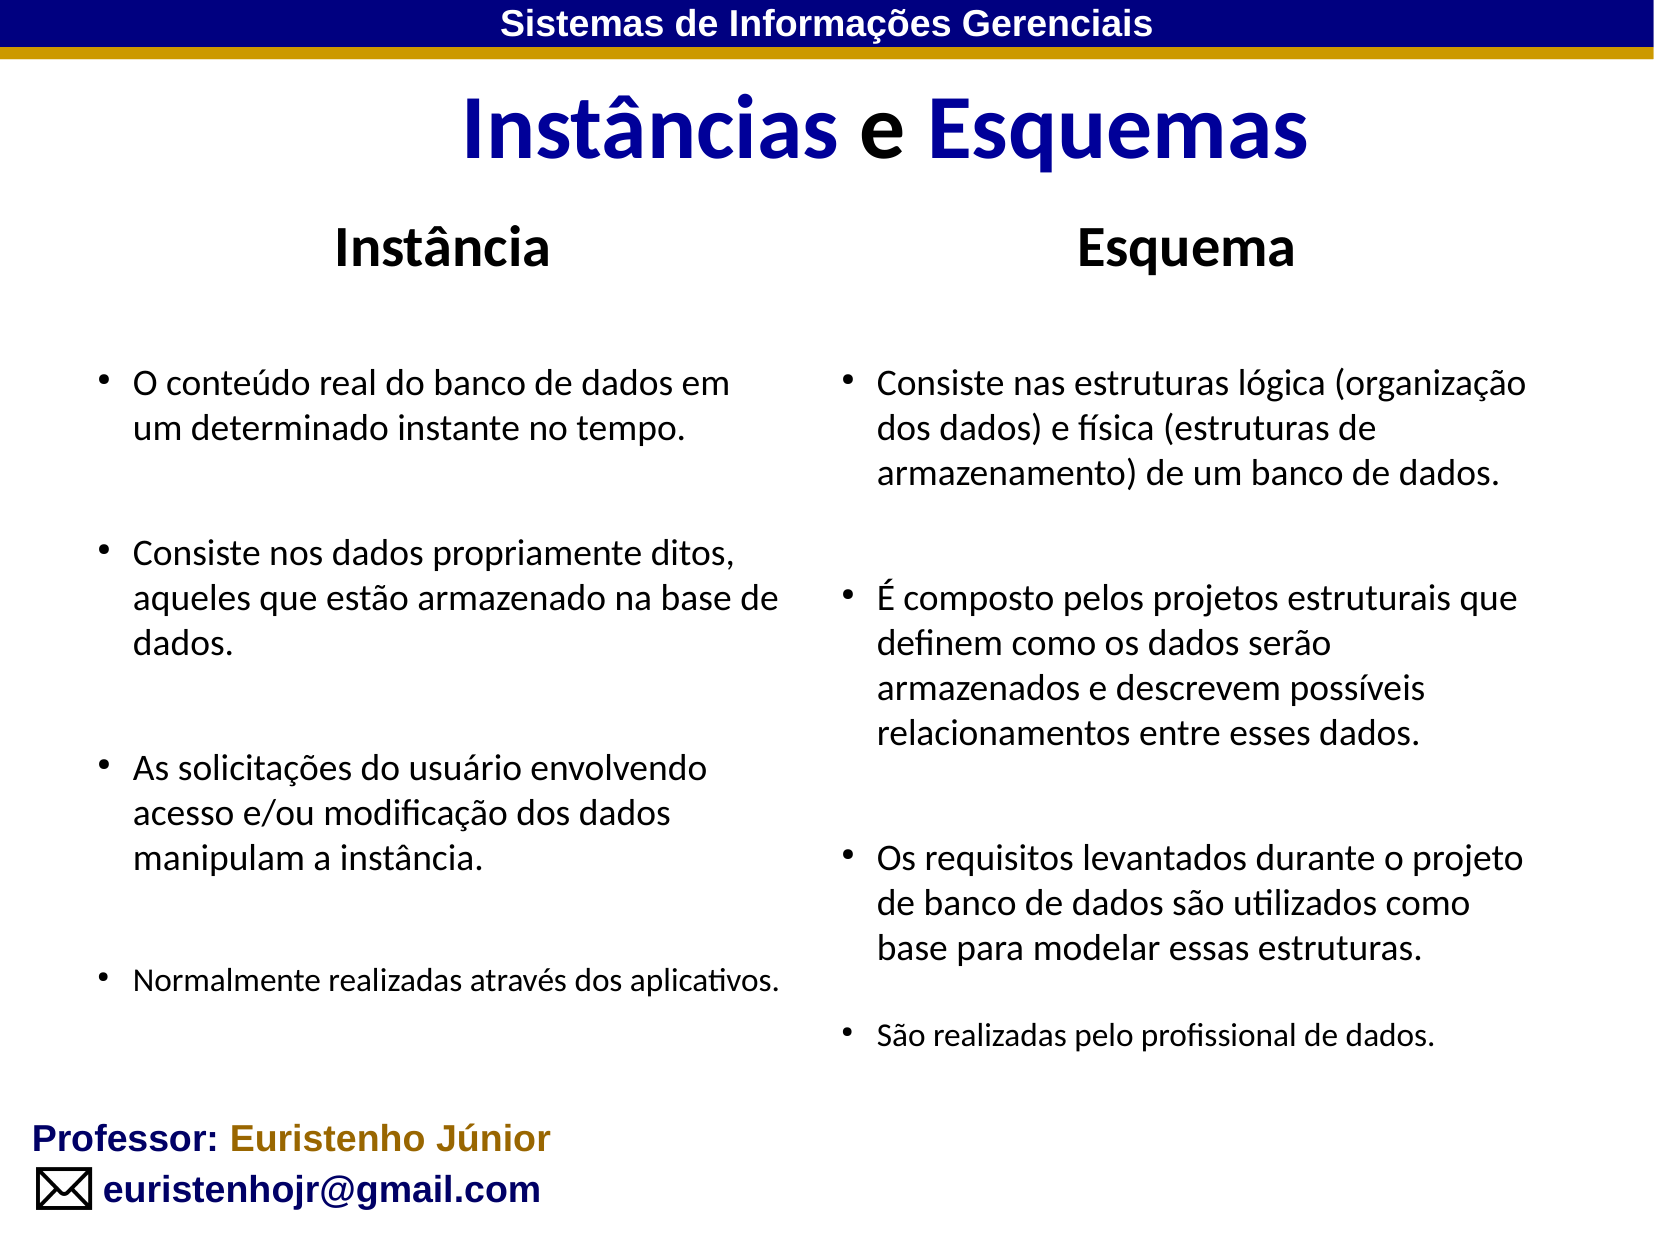

Empreendedorismo
Sistemas de Informações Gerenciais
# Instâncias e Esquemas
Instância
O conteúdo real do banco de dados em um determinado instante no tempo.
Consiste nos dados propriamente ditos, aqueles que estão armazenado na base de dados.
As solicitações do usuário envolvendo acesso e/ou modificação dos dados manipulam a instância.
Normalmente realizadas através dos aplicativos.
Esquema
Consiste nas estruturas lógica (organização dos dados) e física (estruturas de armazenamento) de um banco de dados.
É composto pelos projetos estruturais que definem como os dados serão armazenados e descrevem possíveis relacionamentos entre esses dados.
Os requisitos levantados durante o projeto de banco de dados são utilizados como base para modelar essas estruturas.
São realizadas pelo profissional de dados.
Professor: Euristenho Júnior
euristenhojr@gmail.com